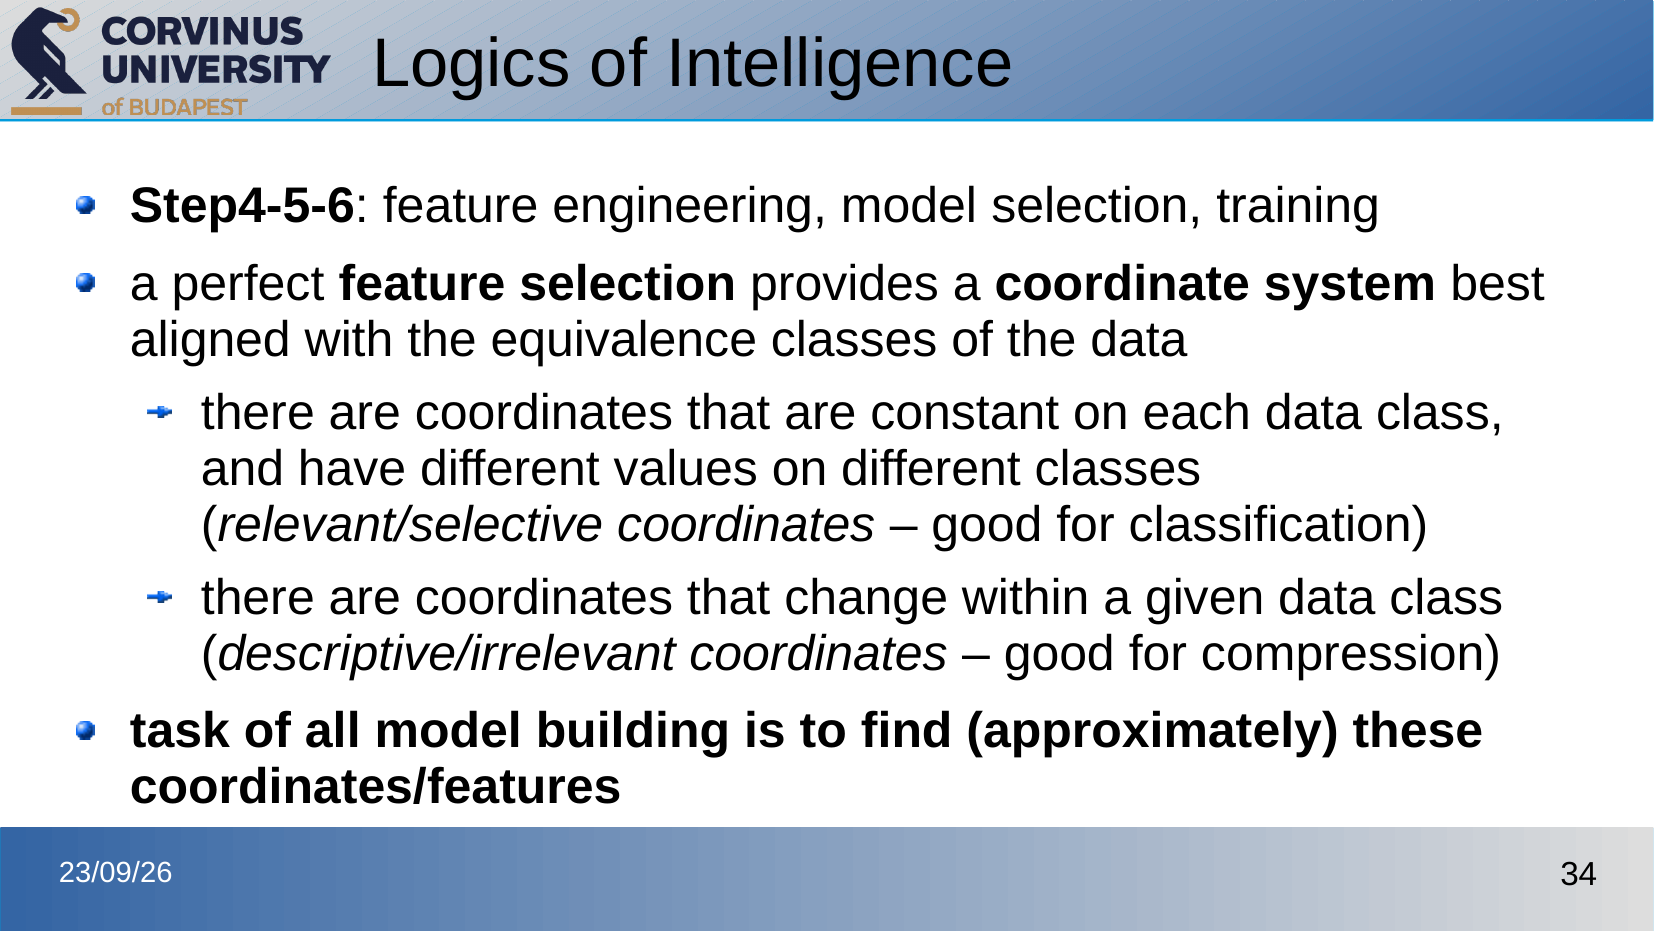

# Logics of Intelligence
Step4-5-6: feature engineering, model selection, training
a perfect feature selection provides a coordinate system best aligned with the equivalence classes of the data
there are coordinates that are constant on each data class, and have different values on different classes (relevant/selective coordinates – good for classification)
there are coordinates that change within a given data class (descriptive/irrelevant coordinates – good for compression)
task of all model building is to find (approximately) these coordinates/features